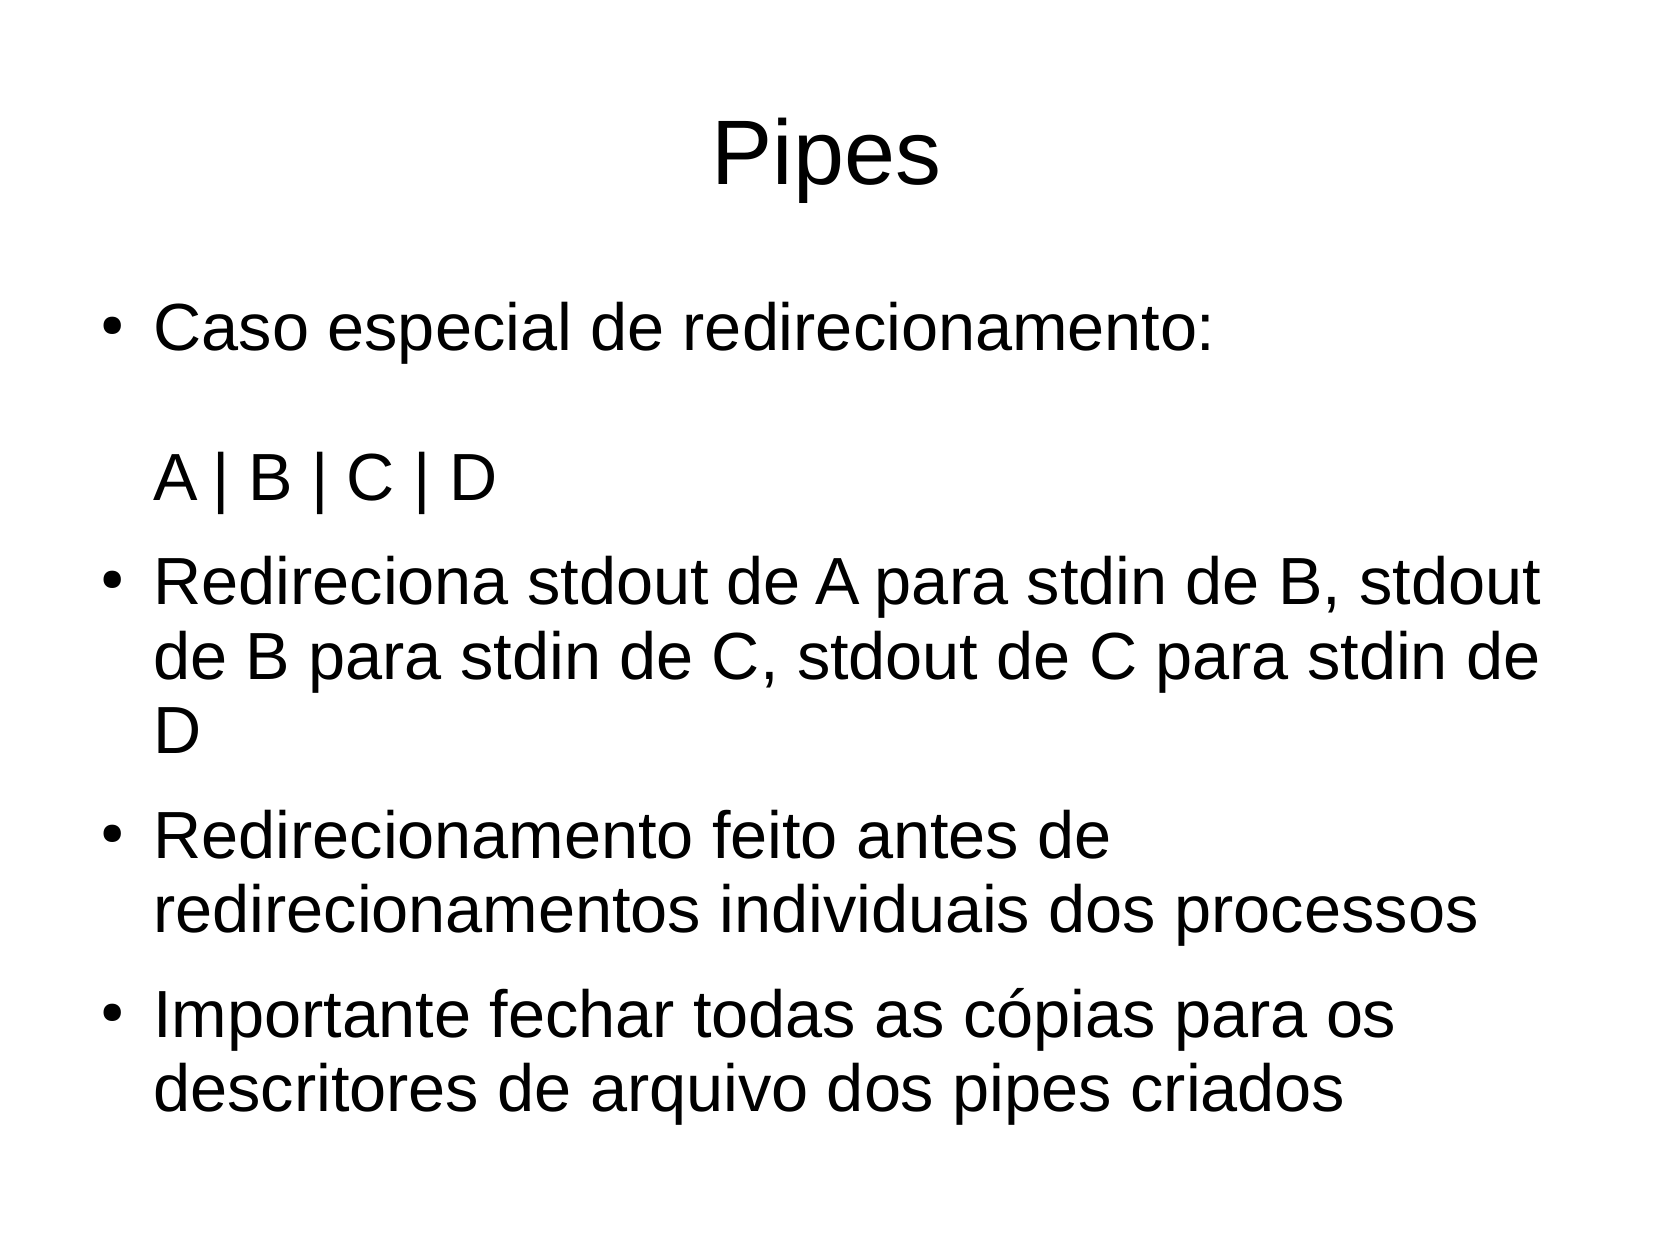

# Pipes
Caso especial de redirecionamento:
A | B | C | D
Redireciona stdout de A para stdin de B, stdout de B para stdin de C, stdout de C para stdin de D
Redirecionamento feito antes de redirecionamentos individuais dos processos
Importante fechar todas as cópias para os descritores de arquivo dos pipes criados